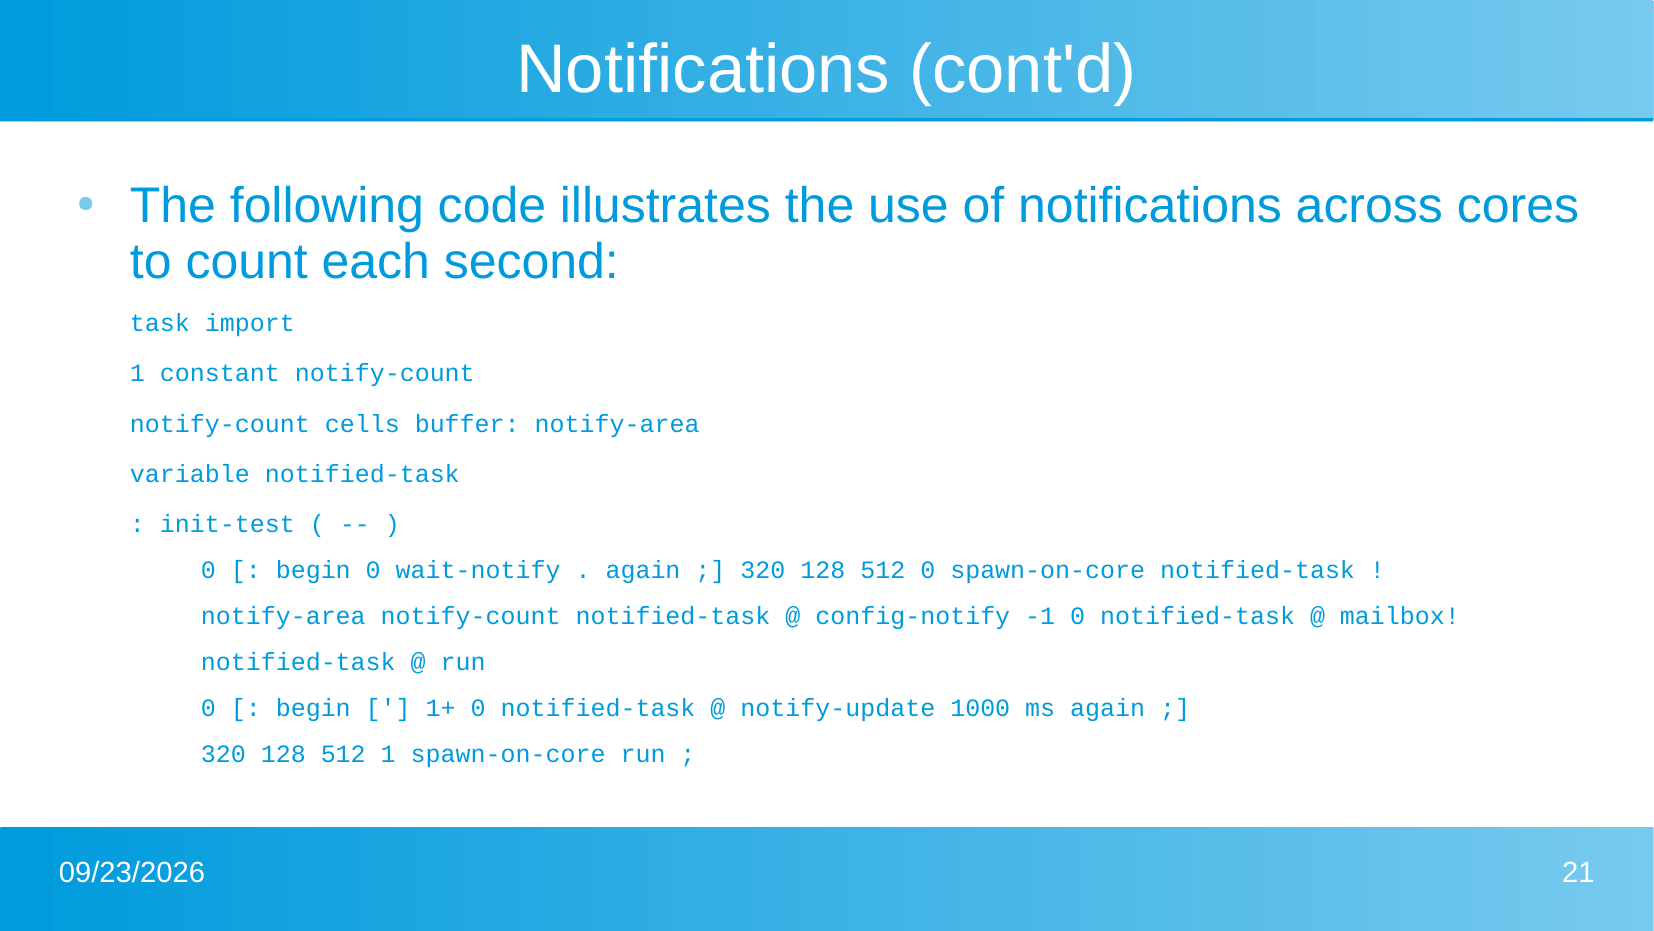

# Notifications (cont'd)
The following code illustrates the use of notifications across cores to count each second:
task import
1 constant notify-count
notify-count cells buffer: notify-area
variable notified-task
: init-test ( -- )
0 [: begin 0 wait-notify . again ;] 320 128 512 0 spawn-on-core notified-task !
notify-area notify-count notified-task @ config-notify -1 0 notified-task @ mailbox!
notified-task @ run
0 [: begin ['] 1+ 0 notified-task @ notify-update 1000 ms again ;]
320 128 512 1 spawn-on-core run ;
21